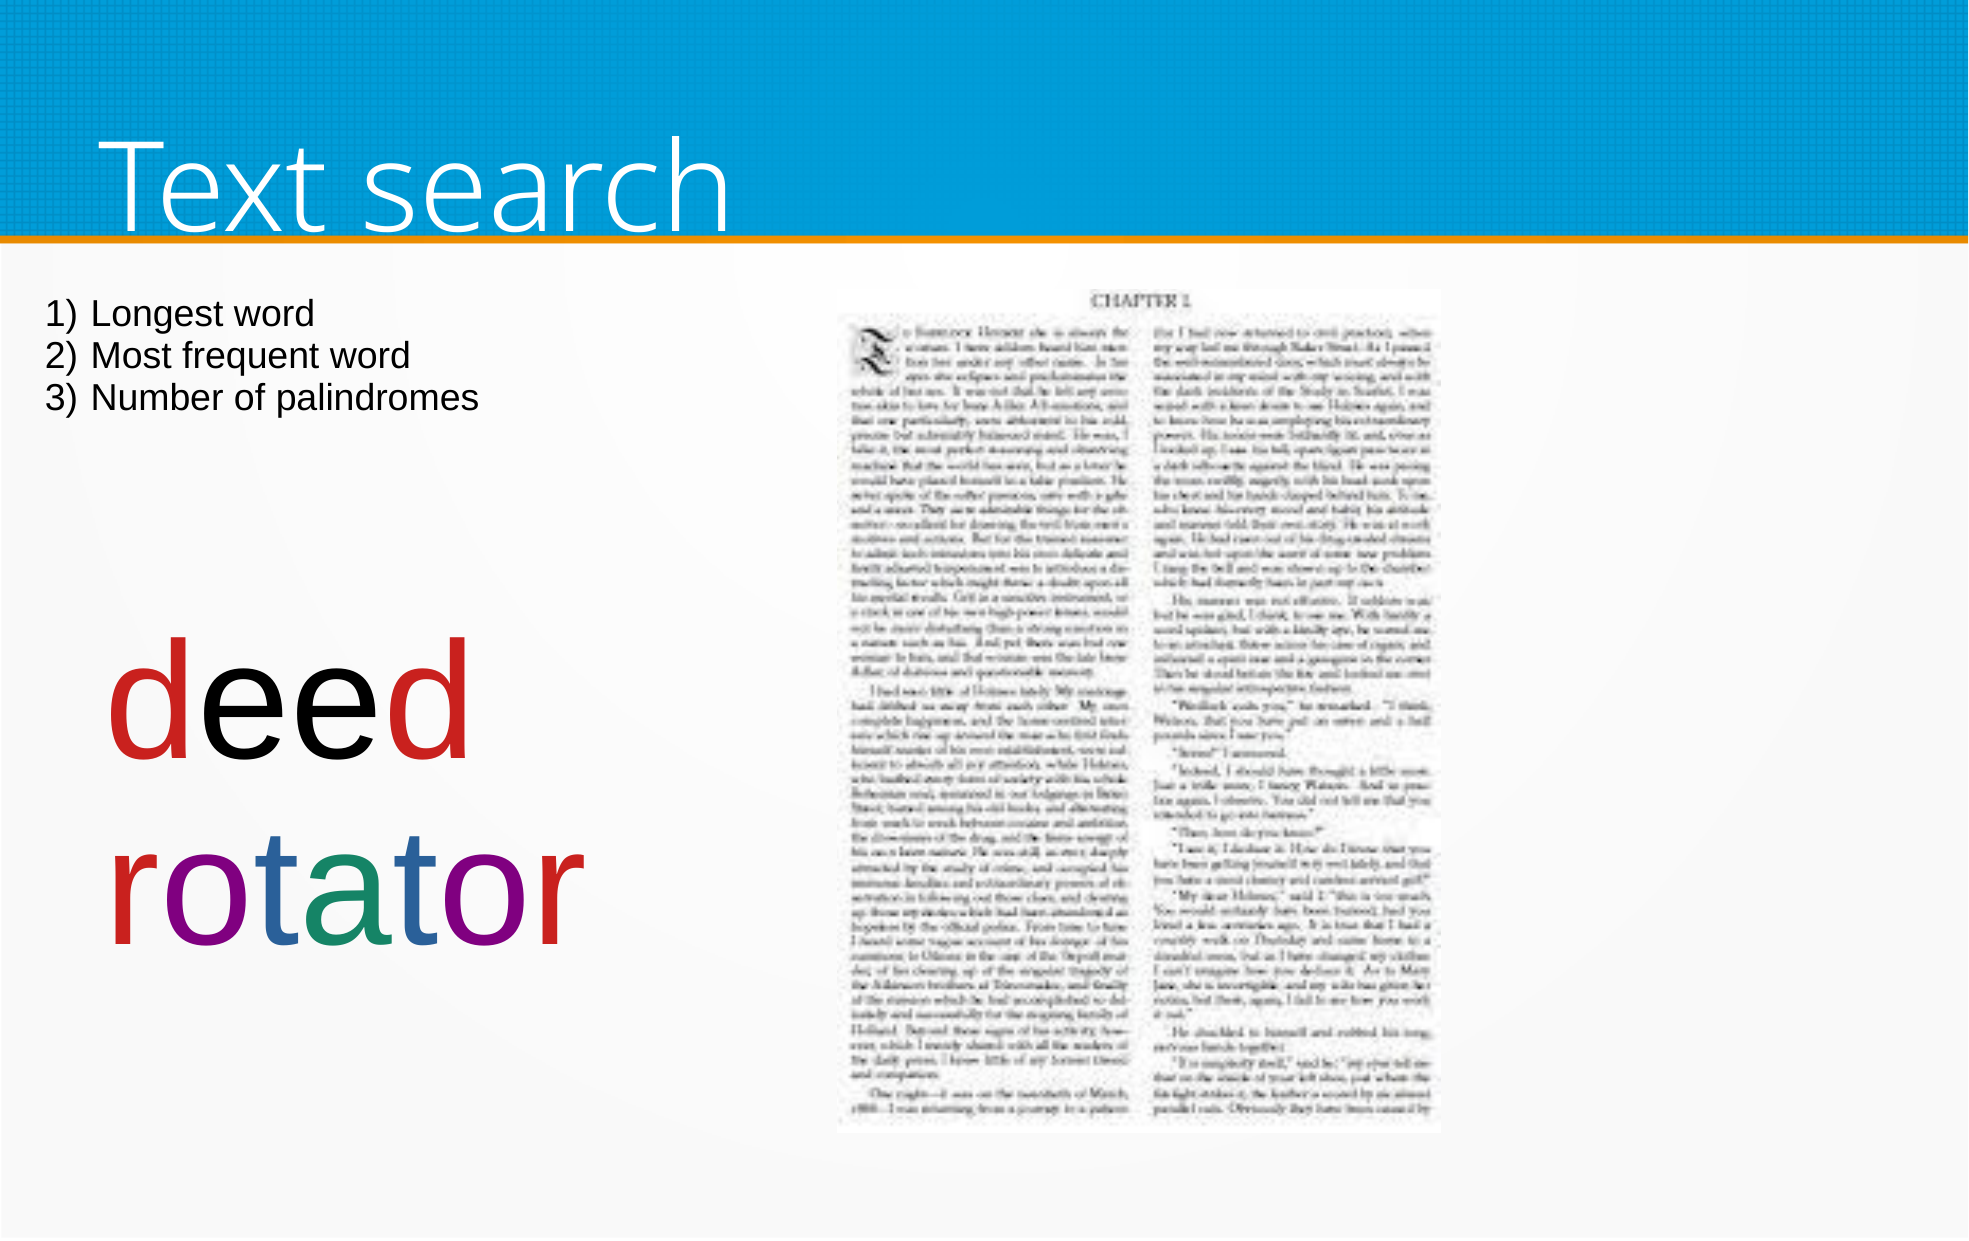

# Text search
 Longest word
 Most frequent word
 Number of palindromes
deed
rotator